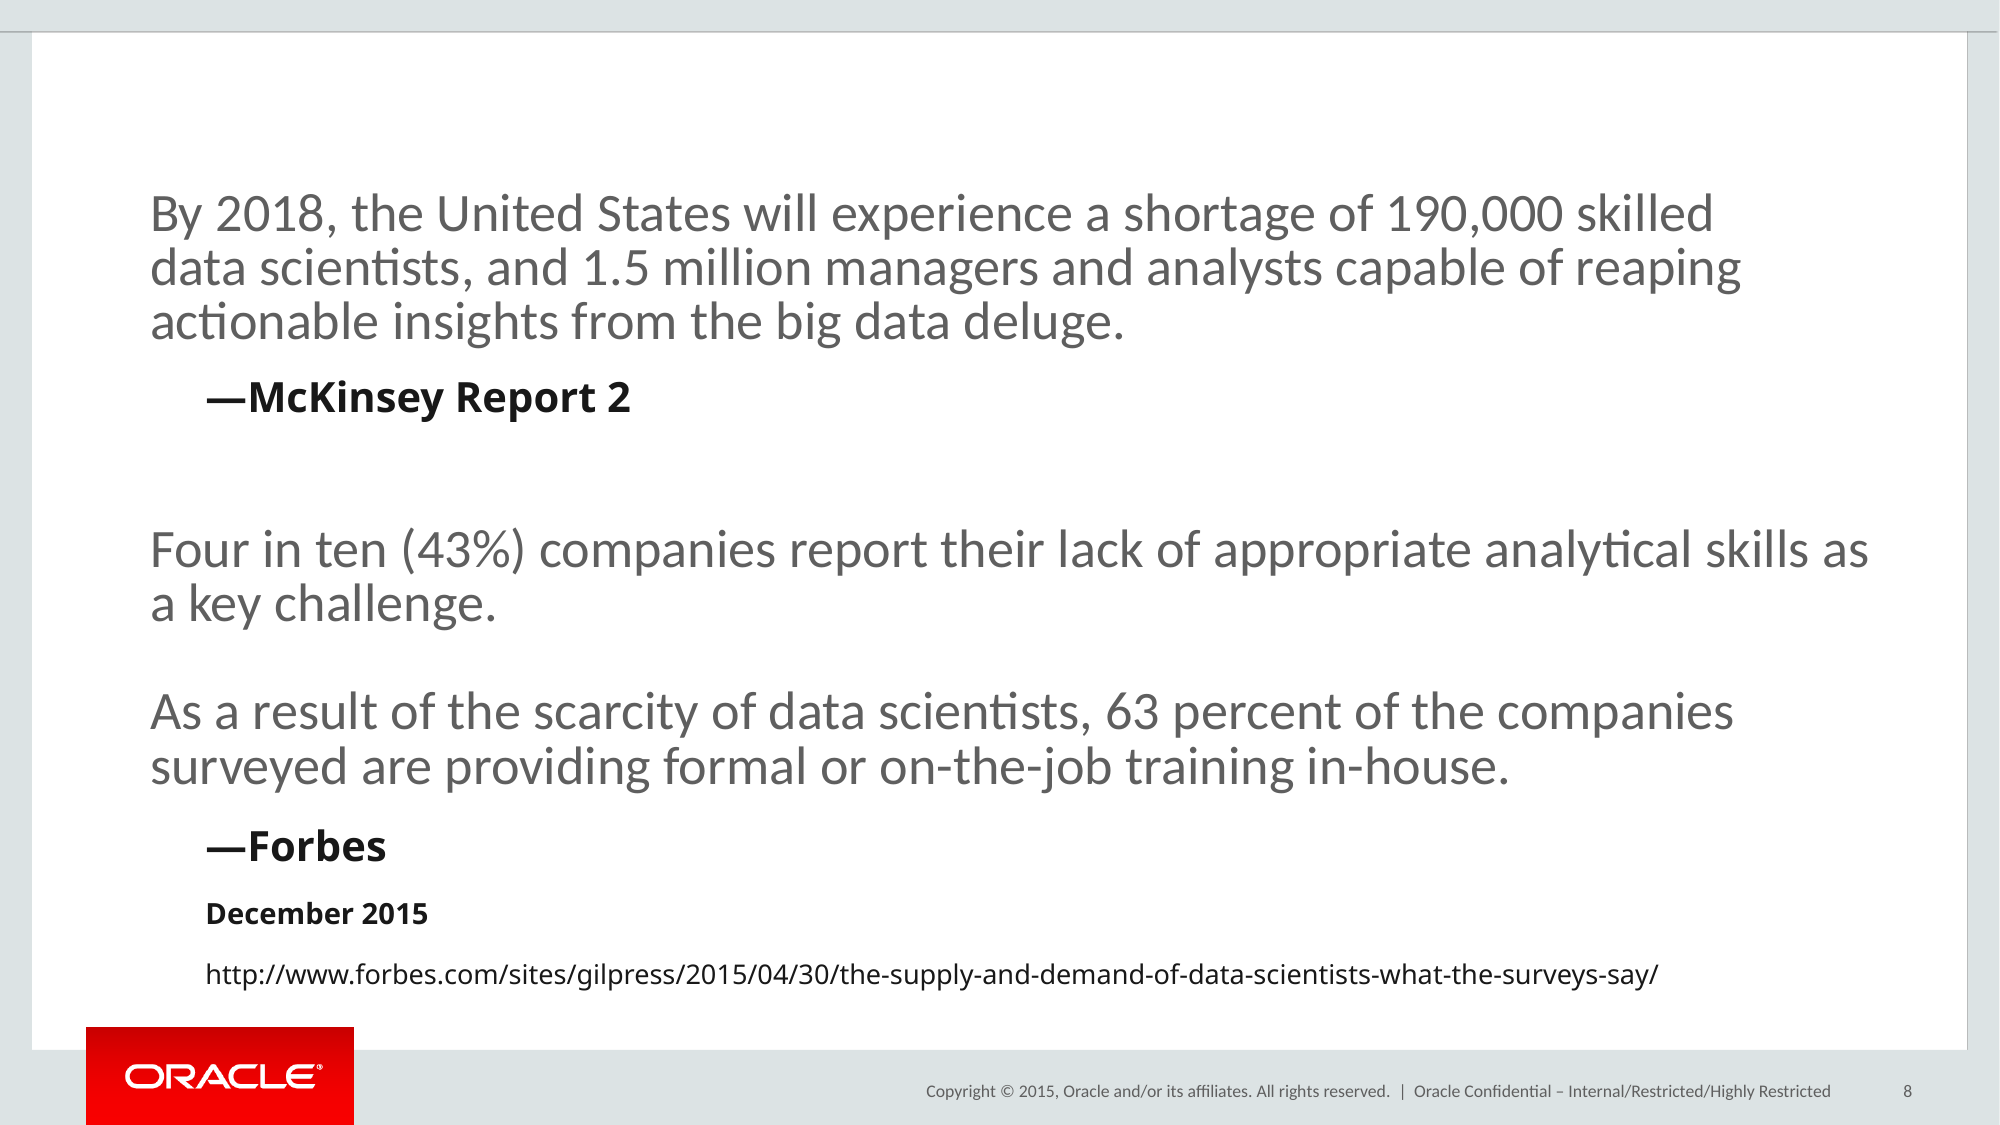

By 2018, the United States will experience a shortage of 190,000 skilled
data scientists, and 1.5 million managers and analysts capable of reaping
actionable insights from the big data deluge.
# —McKinsey Report 2
Four in ten (43%) companies report their lack of appropriate analytical skills as a key challenge.
As a result of the scarcity of data scientists, 63 percent of the companies surveyed are providing formal or on-the-job training in-house.
—Forbes
December 2015
http://www.forbes.com/sites/gilpress/2015/04/30/the-supply-and-demand-of-data-scientists-what-the-surveys-say/
Oracle Confidential – Internal/Restricted/Highly Restricted